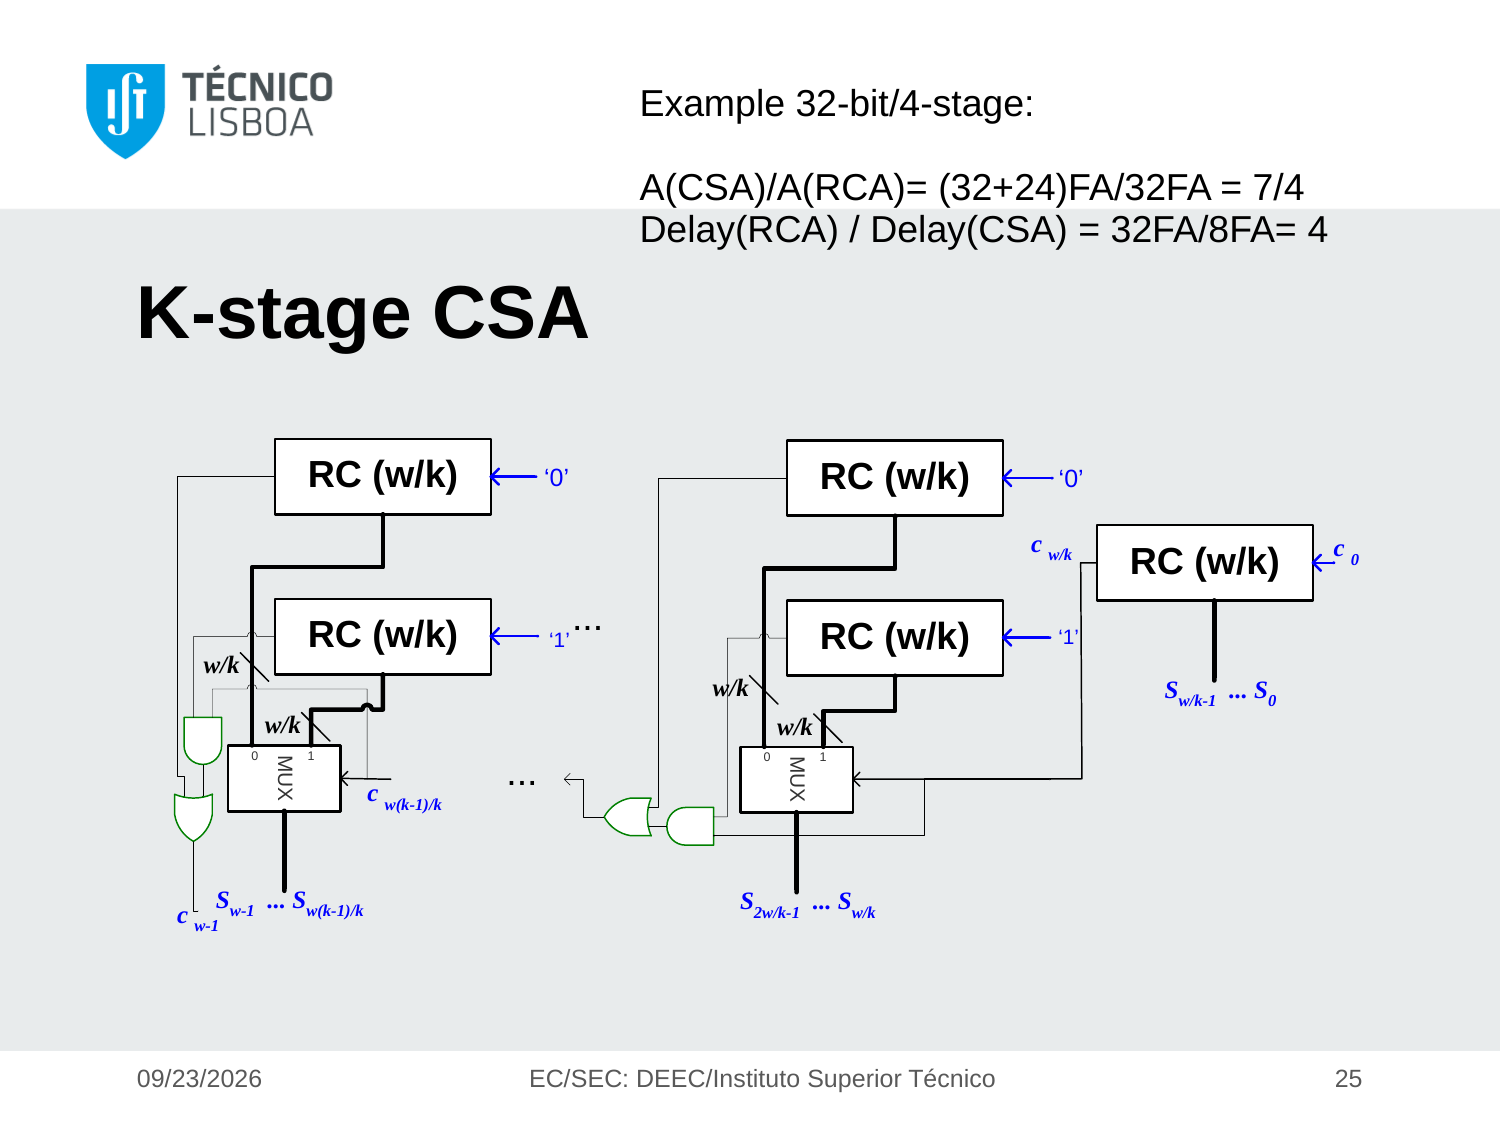

Example 32-bit/4-stage:
A(CSA)/A(RCA)= (32+24)FA/32FA = 7/4
Delay(RCA) / Delay(CSA) = 32FA/8FA= 4
# K-stage CSA
EC/SEC: DEEC/Instituto Superior Técnico